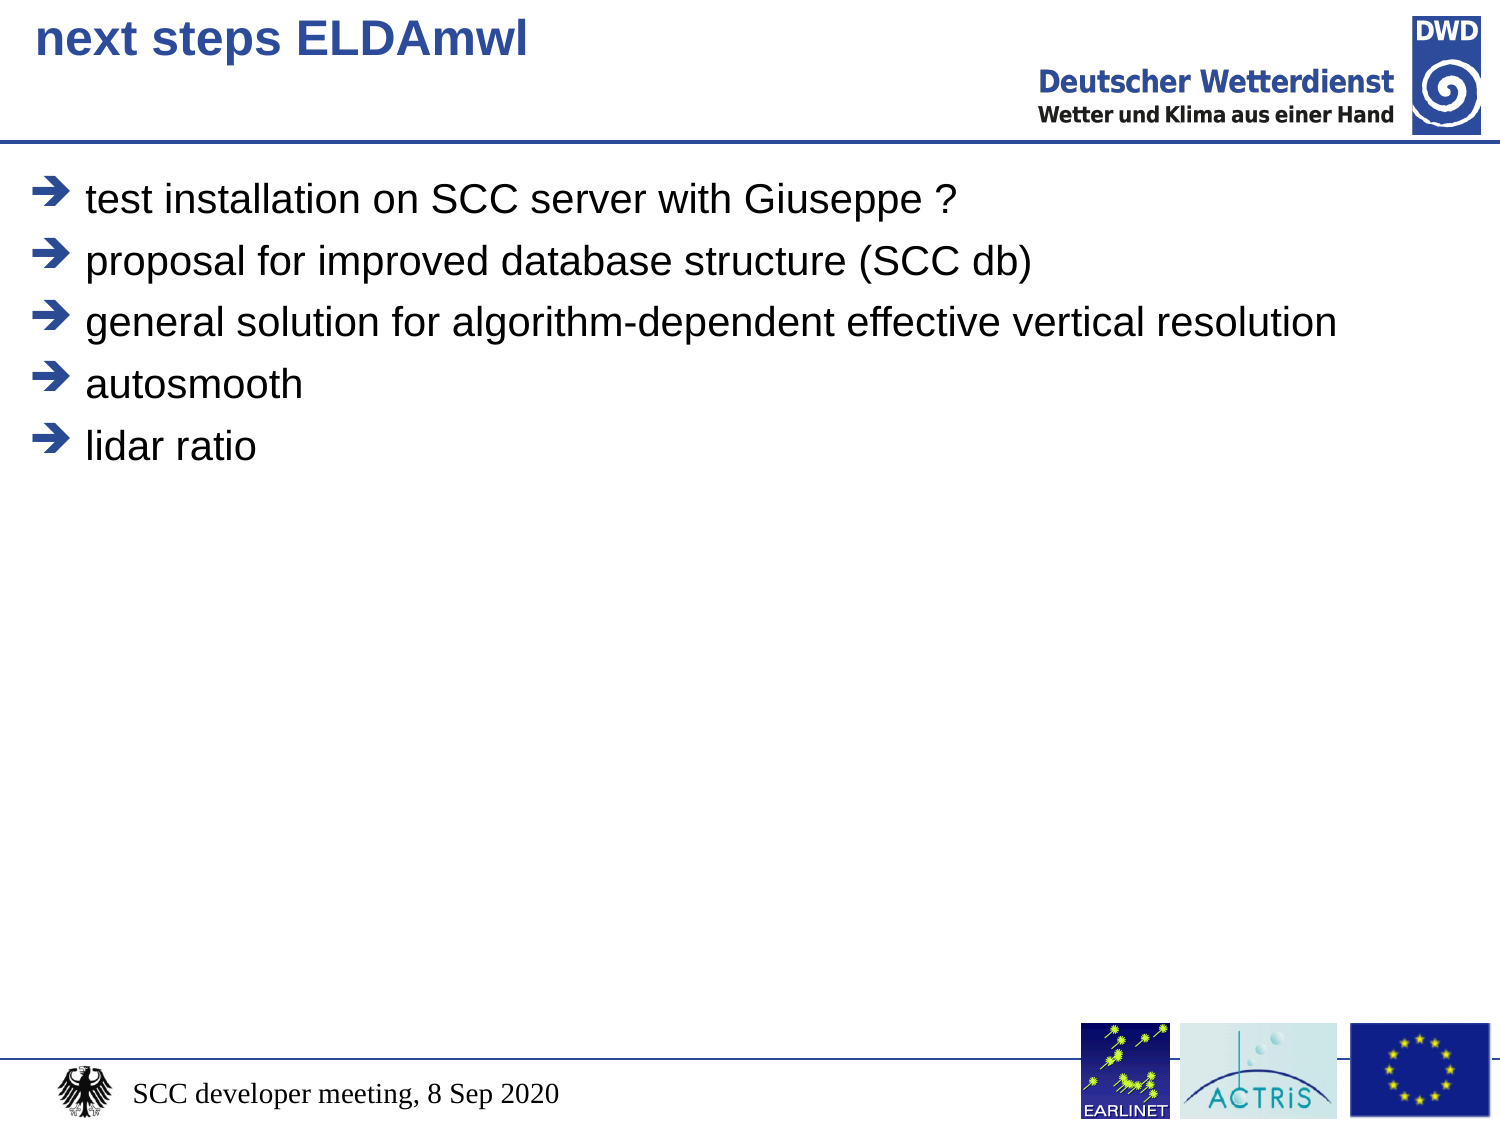

next steps ELDAmwl
test installation on SCC server with Giuseppe ?
proposal for improved database structure (SCC db)
general solution for algorithm-dependent effective vertical resolution
autosmooth
lidar ratio